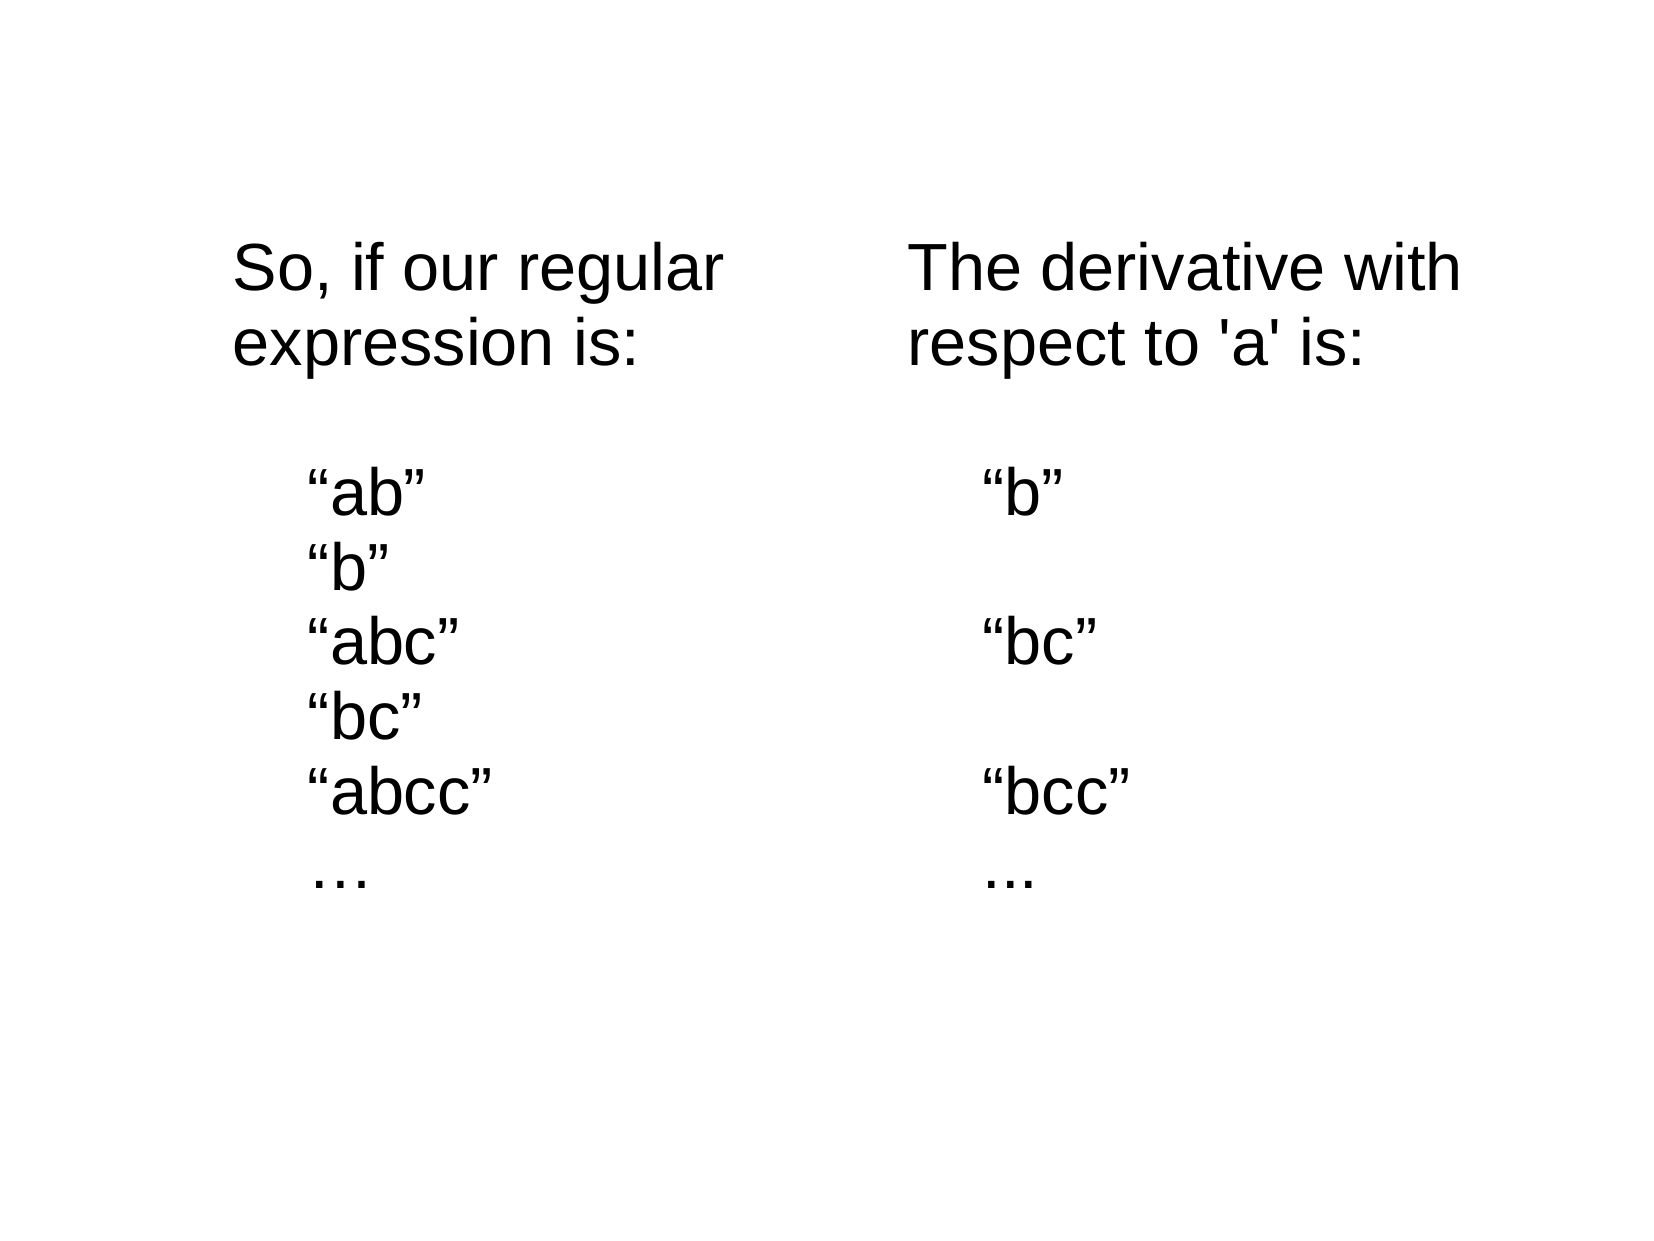

# So, if our regular			The derivative with
		expression is:				respect to 'a' is:
			“ab”								“b”
 			“b”
			“abc”							“bc”
			“bc”
			“abcc”							“bcc”
			…									...